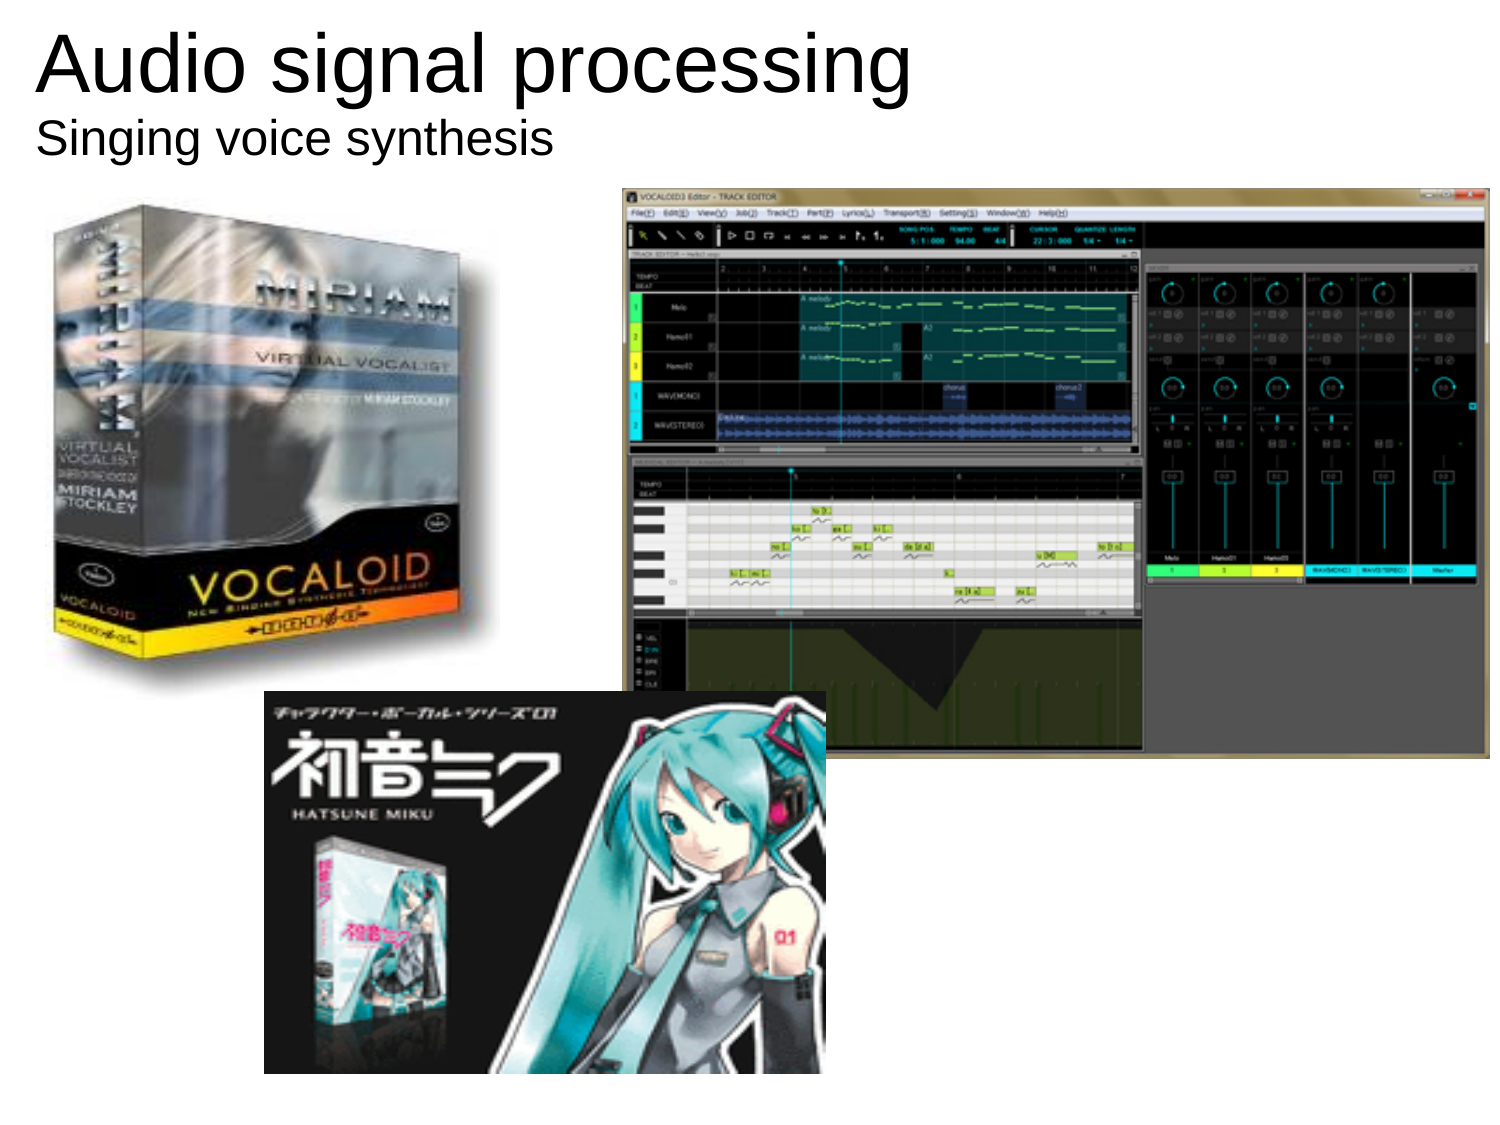

# Audio signal processing Singing voice synthesis